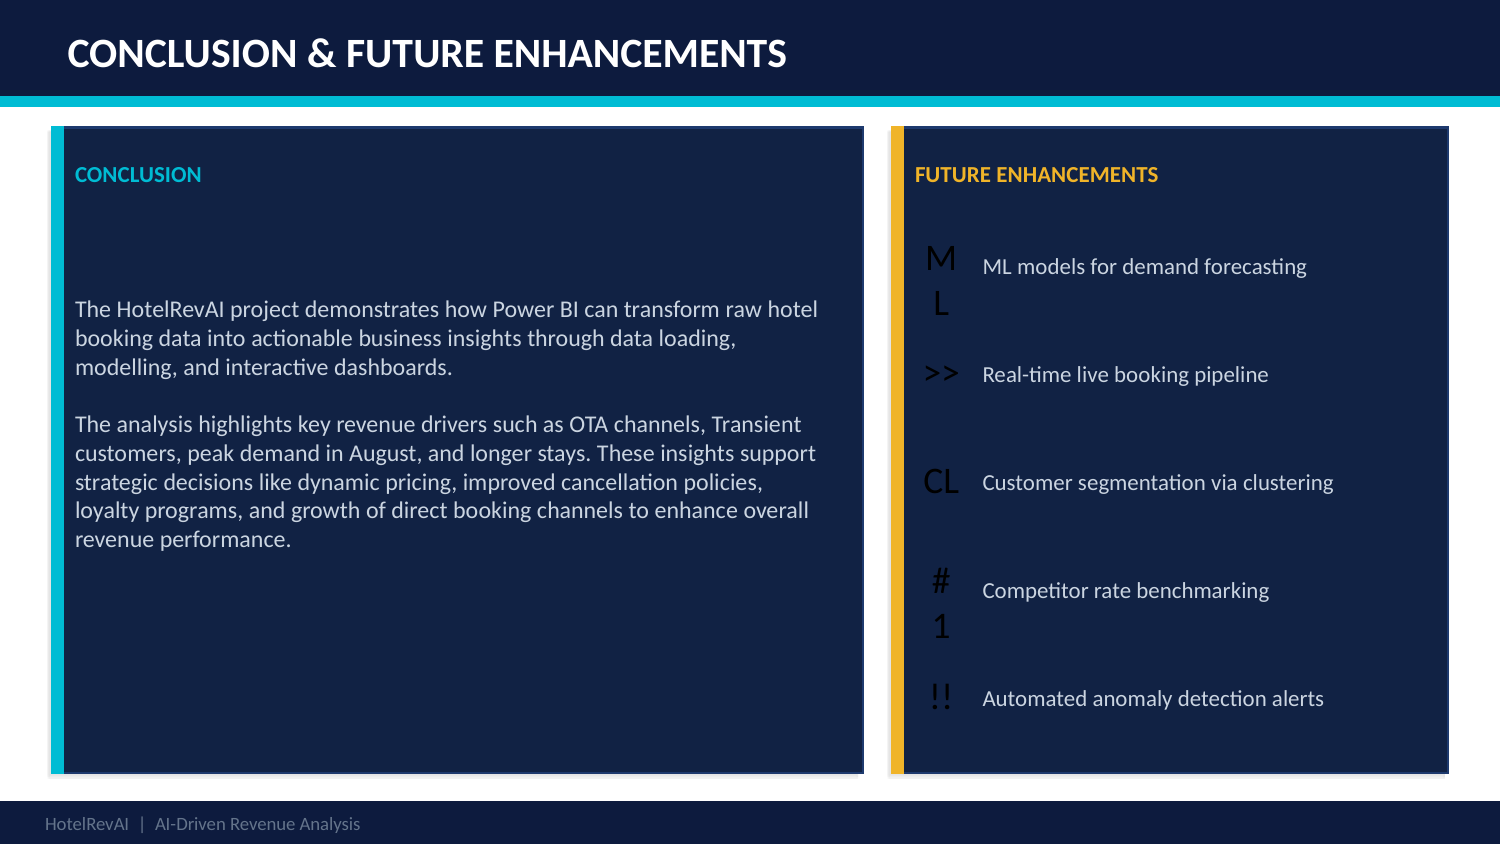

CONCLUSION & FUTURE ENHANCEMENTS
CONCLUSION
FUTURE ENHANCEMENTS
The HotelRevAI project demonstrates how Power BI can transform raw hotel booking data into actionable business insights through data loading, modelling, and interactive dashboards.
The analysis highlights key revenue drivers such as OTA channels, Transient customers, peak demand in August, and longer stays. These insights support strategic decisions like dynamic pricing, improved cancellation policies, loyalty programs, and growth of direct booking channels to enhance overall revenue performance.
ML
ML models for demand forecasting
>>
Real-time live booking pipeline
CL
Customer segmentation via clustering
#1
Competitor rate benchmarking
!!
Automated anomaly detection alerts
HotelRevAI | AI-Driven Revenue Analysis